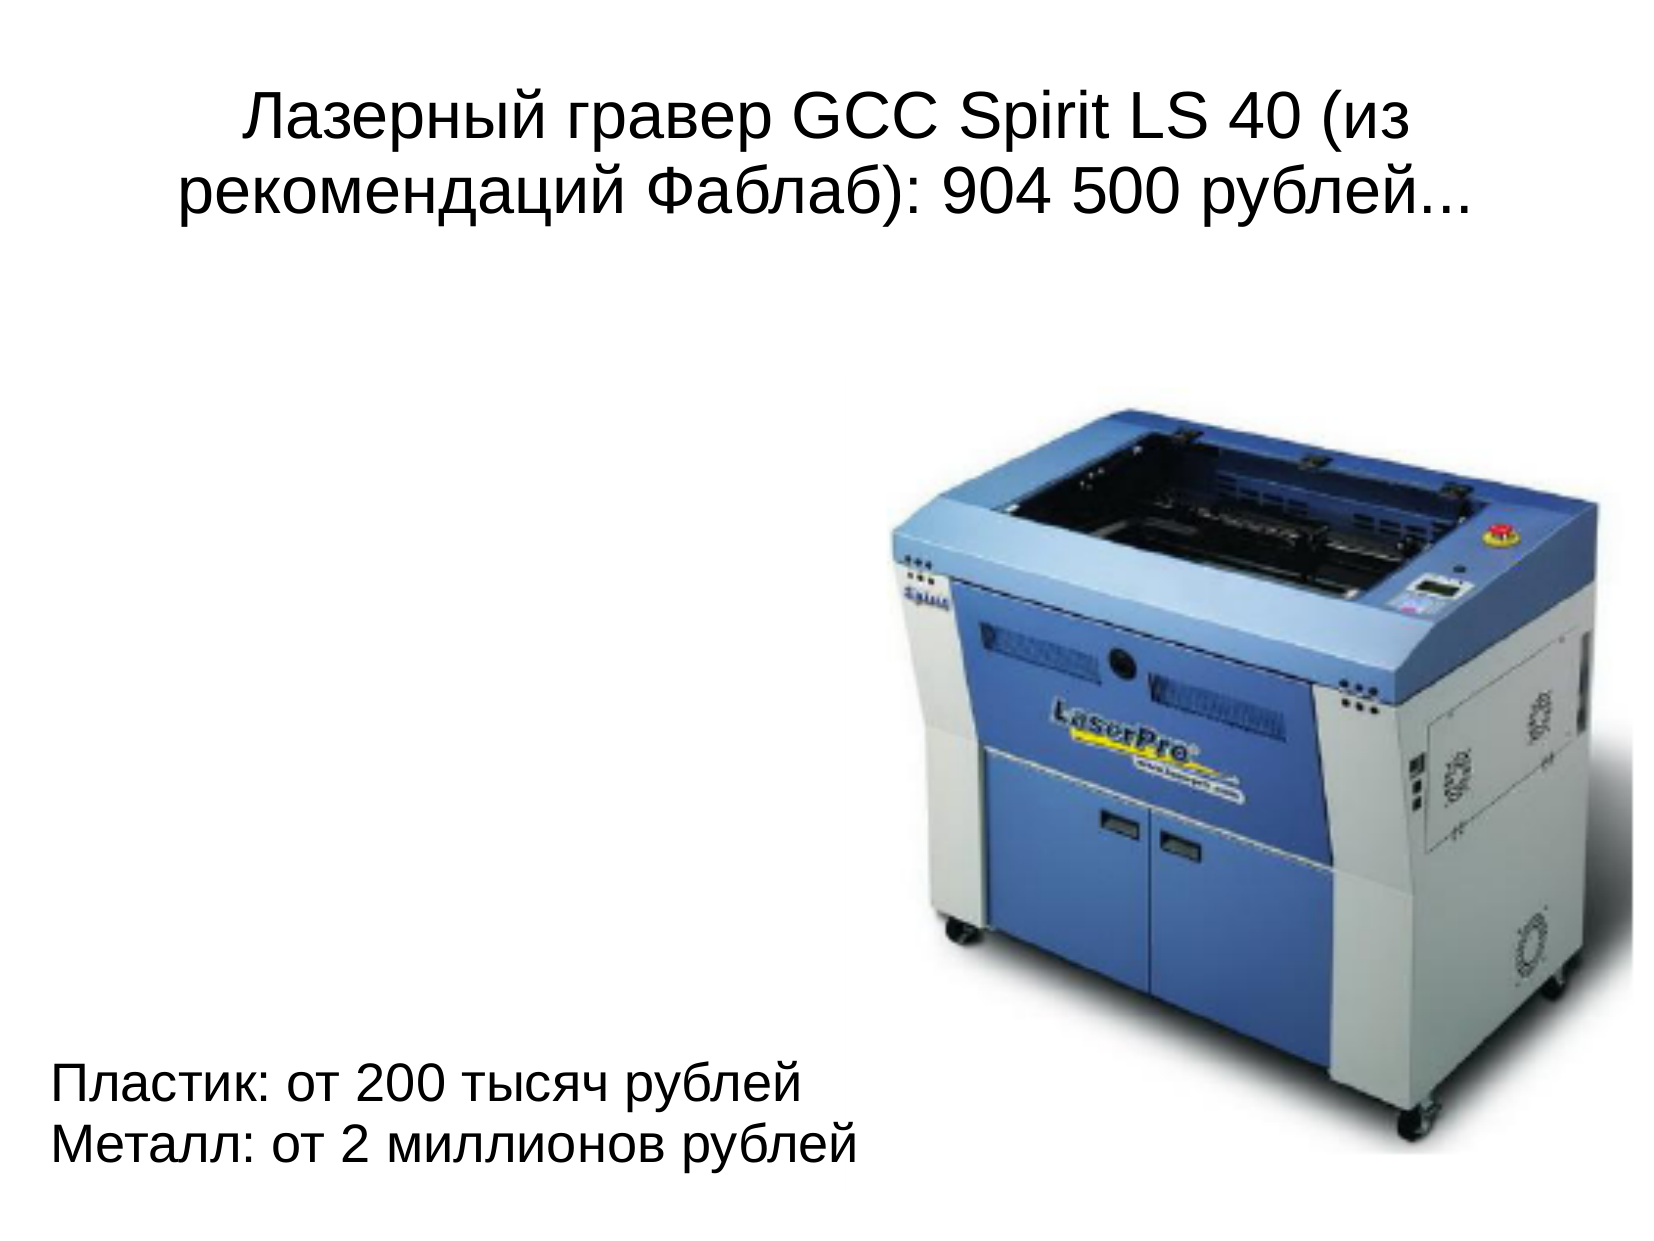

# Лазерный гравер GCC Spirit LS 40 (из рекомендаций Фаблаб): 904 500 рублей...
Пластик: от 200 тысяч рублей
Металл: от 2 миллионов рублей